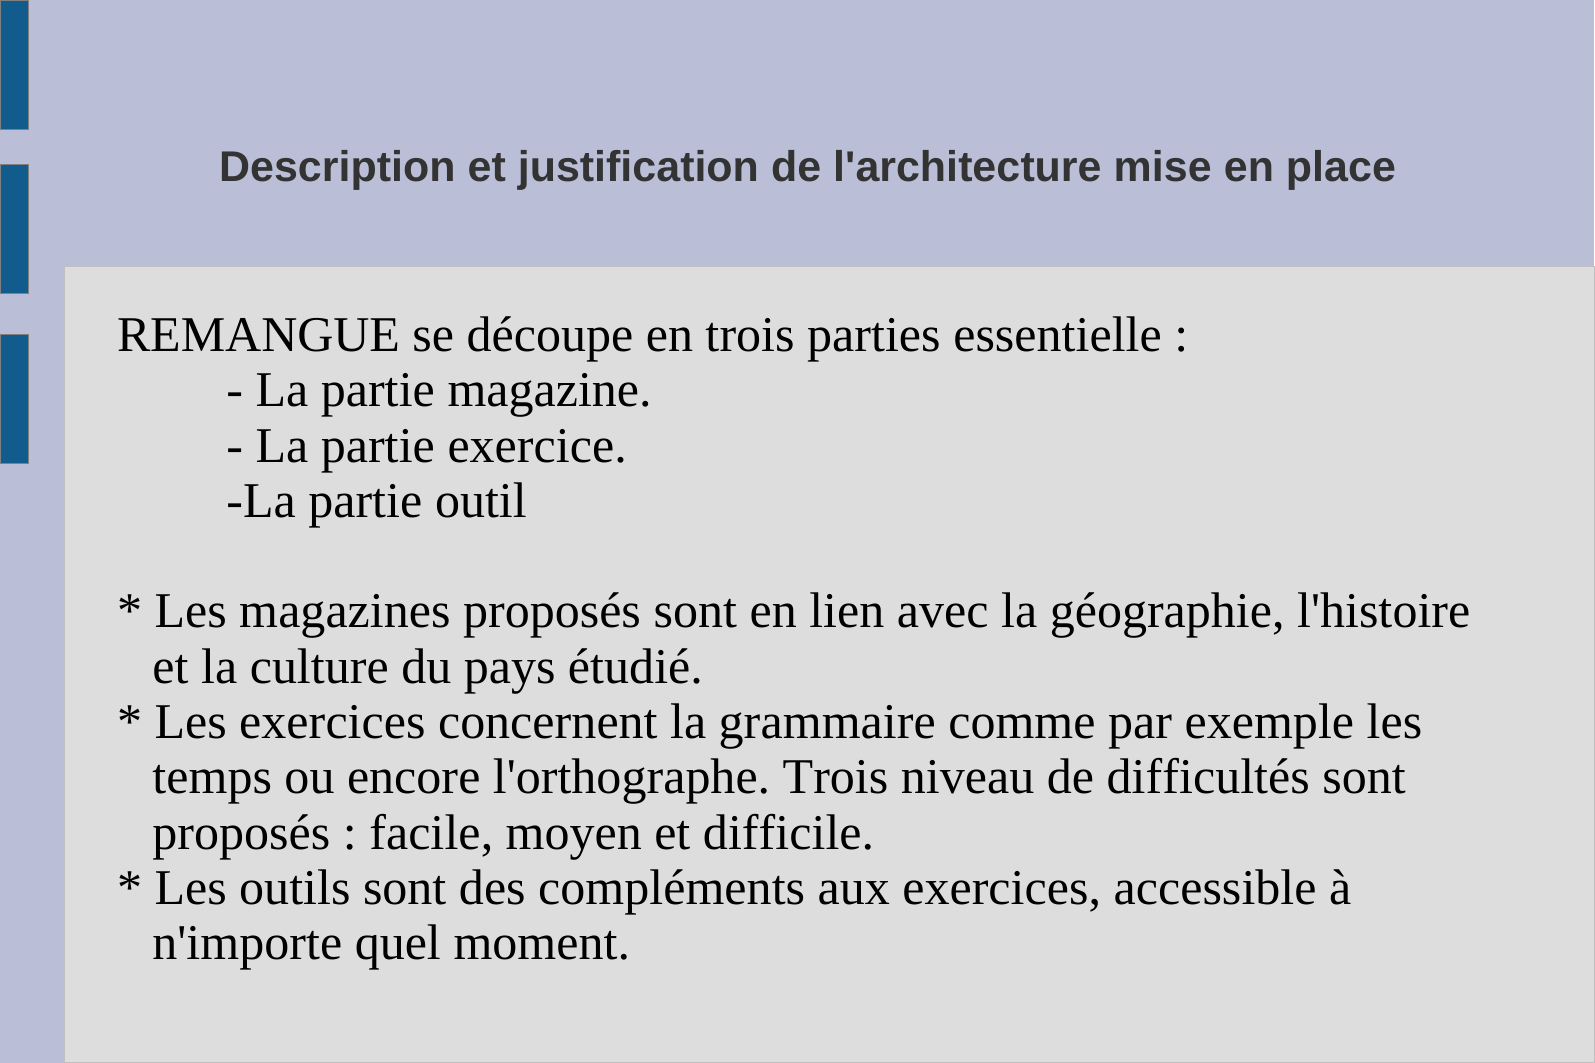

# Description et justification de l'architecture mise en place
REMANGUE se découpe en trois parties essentielle :
	- La partie magazine.
	- La partie exercice.
	-La partie outil
* Les magazines proposés sont en lien avec la géographie, l'histoire et la culture du pays étudié.
* Les exercices concernent la grammaire comme par exemple les temps ou encore l'orthographe. Trois niveau de difficultés sont proposés : facile, moyen et difficile.
* Les outils sont des compléments aux exercices, accessible à n'importe quel moment.